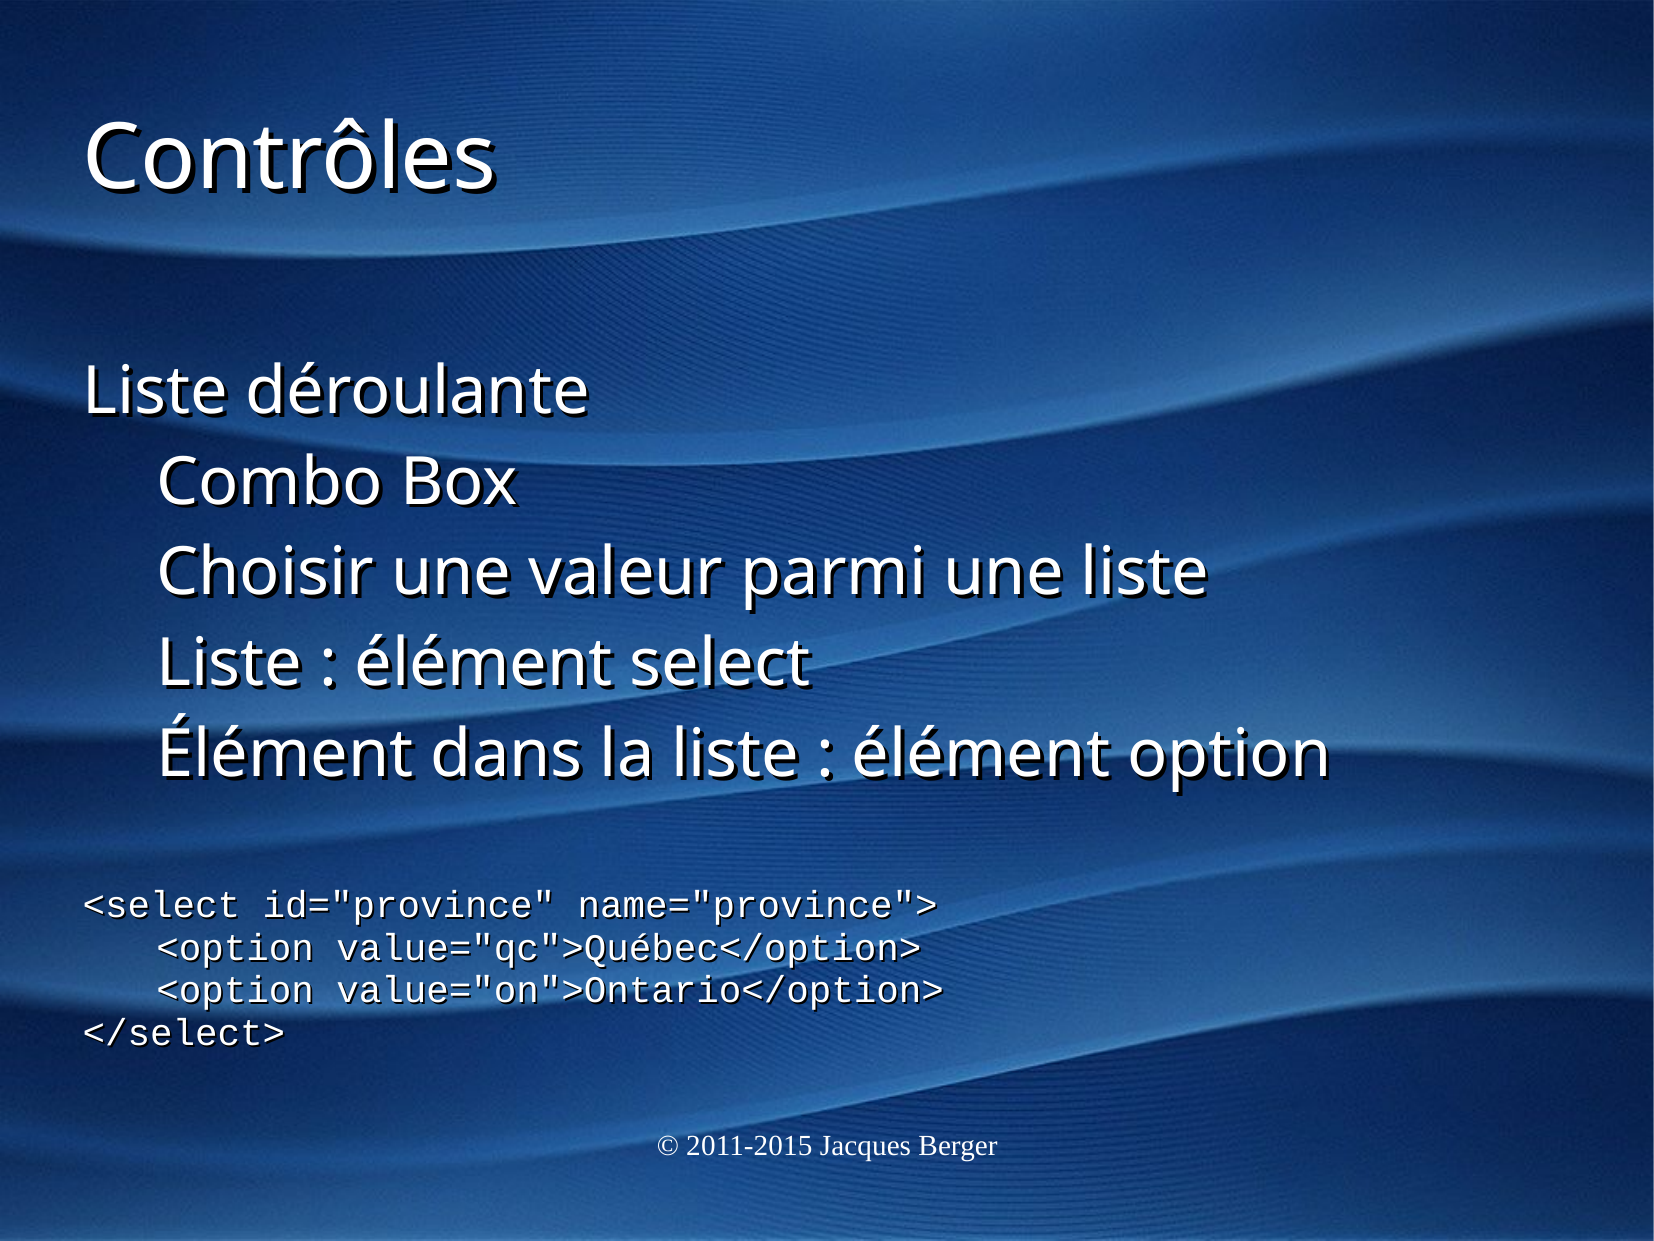

# Contrôles
Liste déroulante
	Combo Box
	Choisir une valeur parmi une liste
	Liste : élément select
	Élément dans la liste : élément option
<select id="province" name="province">
	<option value="qc">Québec</option>
	<option value="on">Ontario</option>
</select>
© 2011-2015 Jacques Berger